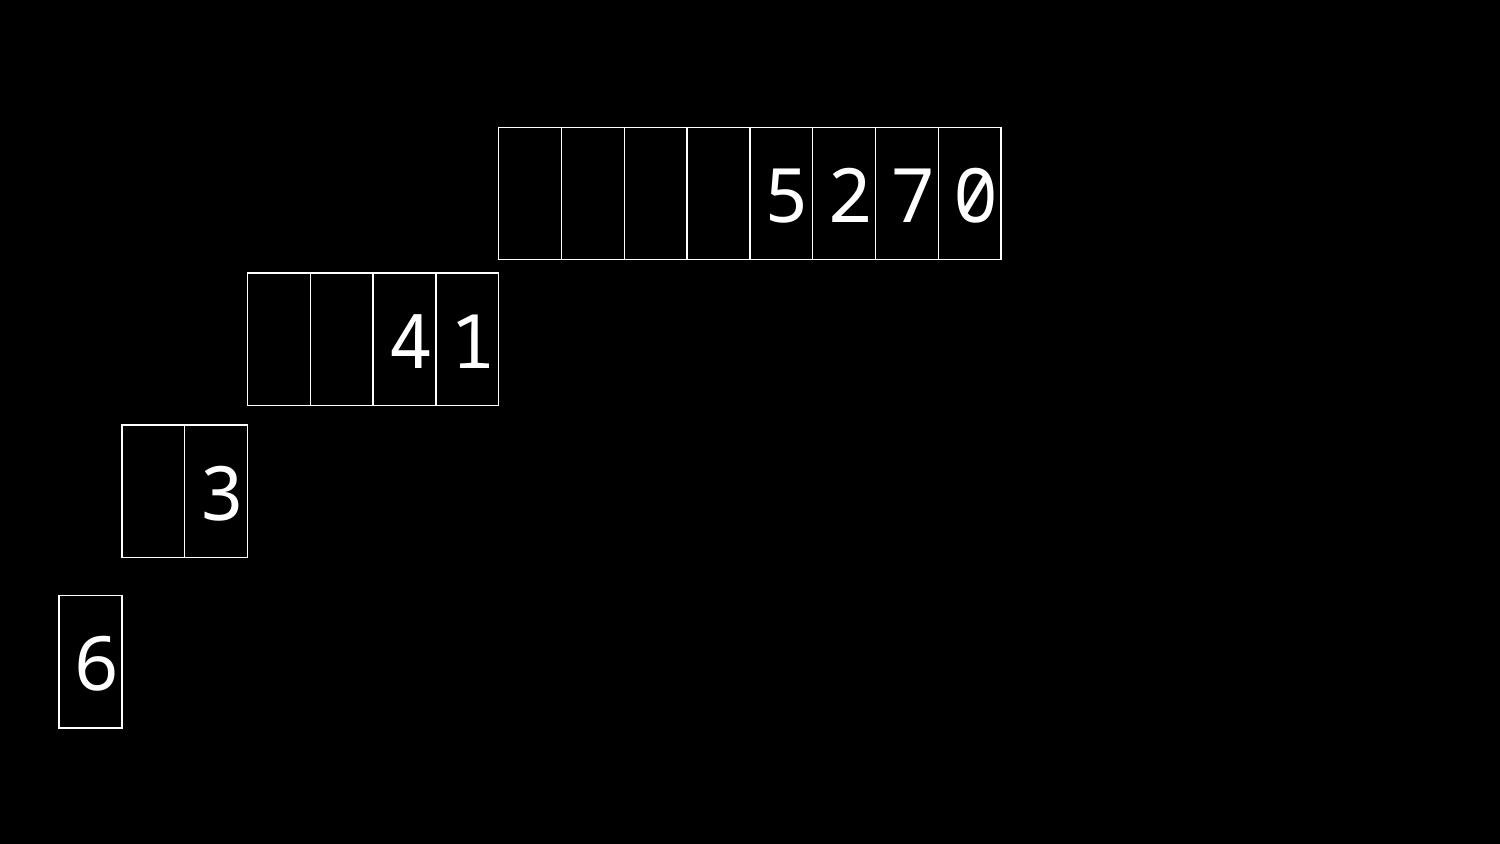

| | | | | 5 | 2 | 7 | 0 |
| --- | --- | --- | --- | --- | --- | --- | --- |
| | | 4 | 1 |
| --- | --- | --- | --- |
| | 3 |
| --- | --- |
| 6 |
| --- |